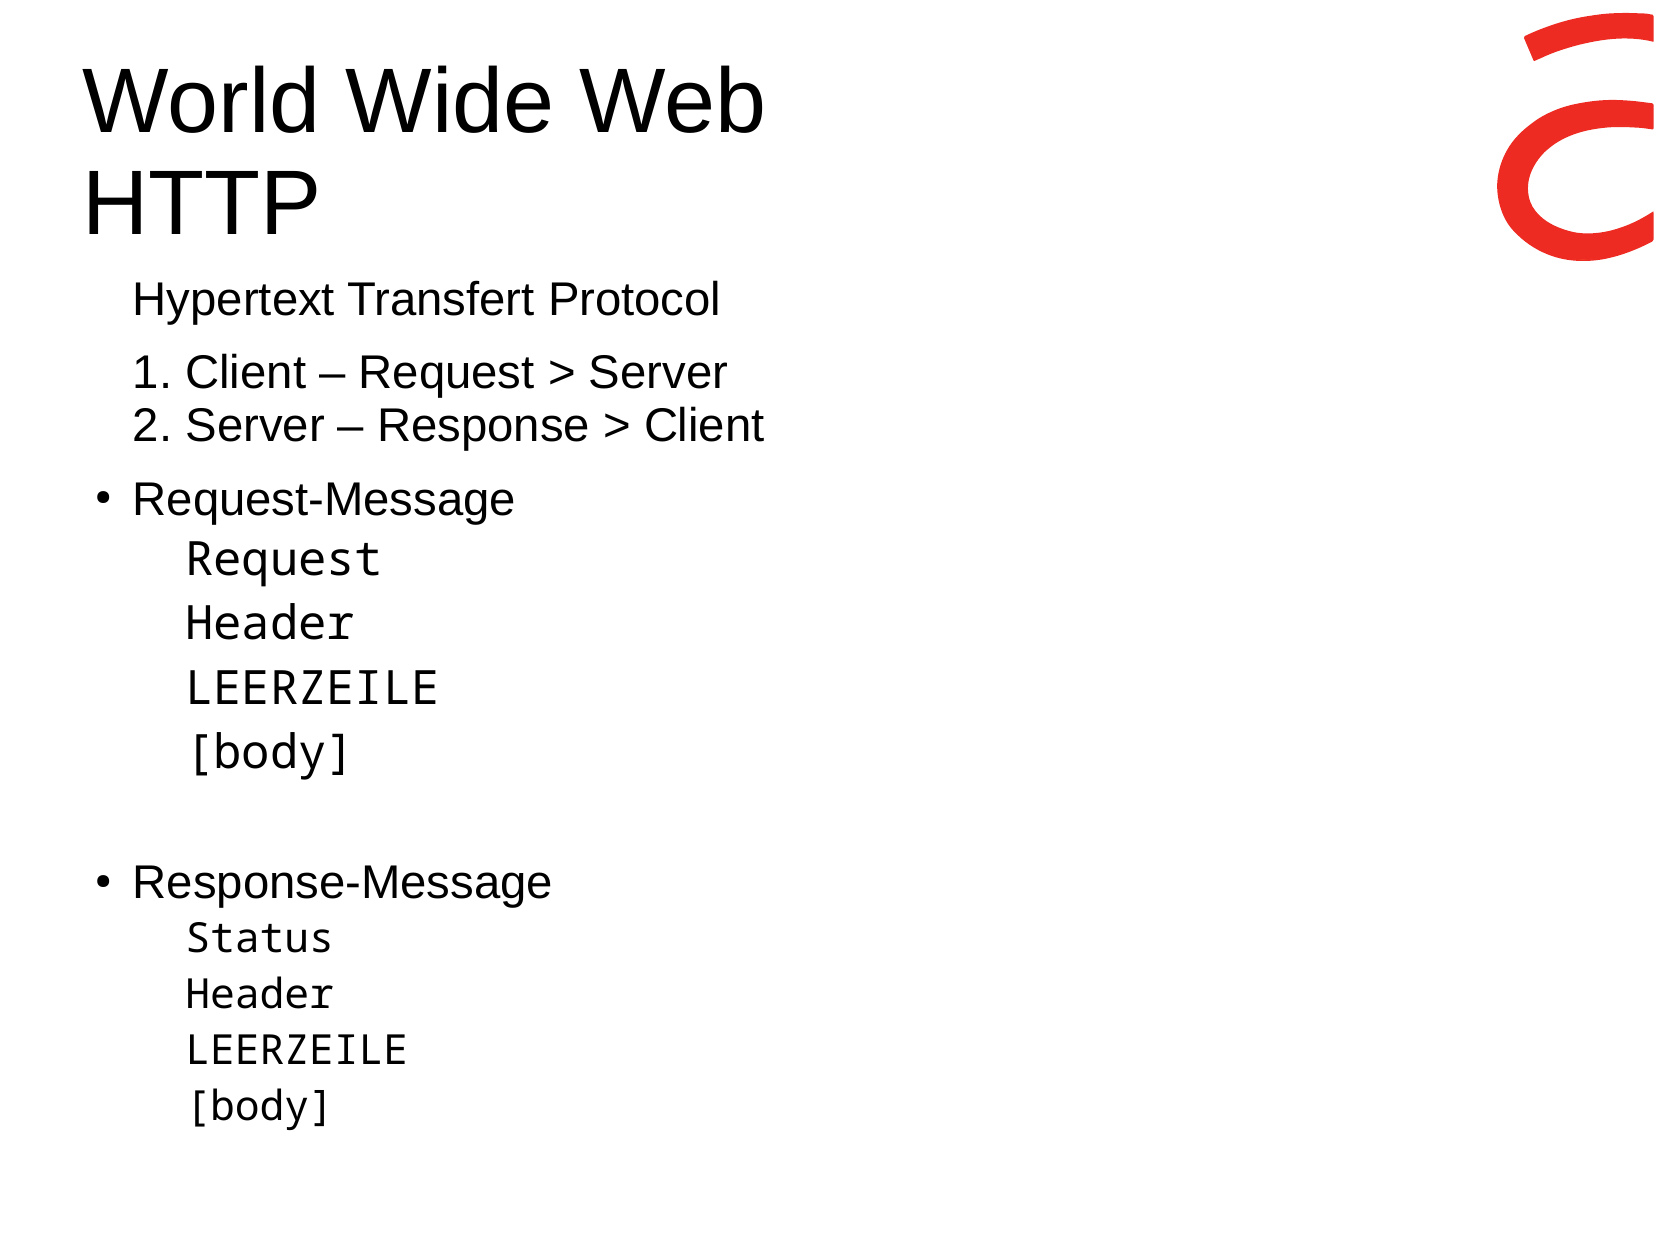

# World Wide Web HTTP
Hypertext Transfert Protocol
1. Client – Request > Server
2. Server – Response > Client
Request-Message
	Request
	Header
	LEERZEILE
	[body]
Response-Message
	Status
	Header
	LEERZEILE
	[body]